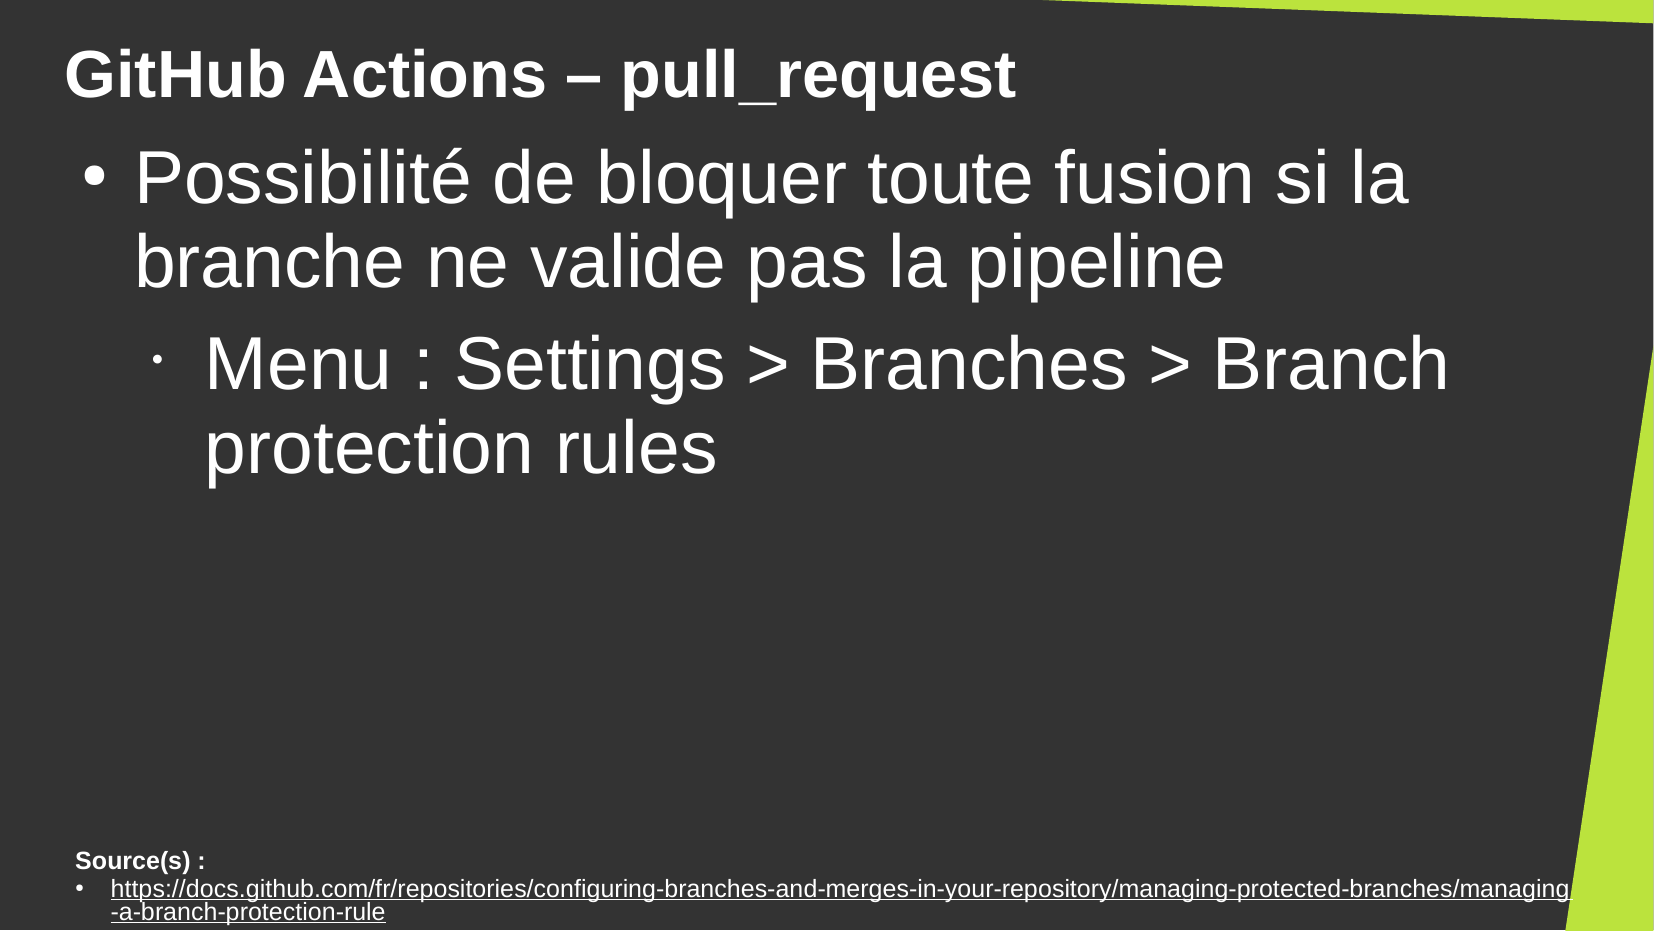

# GitHub Actions – pull_request
Possibilité de bloquer toute fusion si la branche ne valide pas la pipeline
Menu : Settings > Branches > Branch protection rules
Source(s) :
https://docs.github.com/fr/repositories/configuring-branches-and-merges-in-your-repository/managing-protected-branches/managing-a-branch-protection-rule